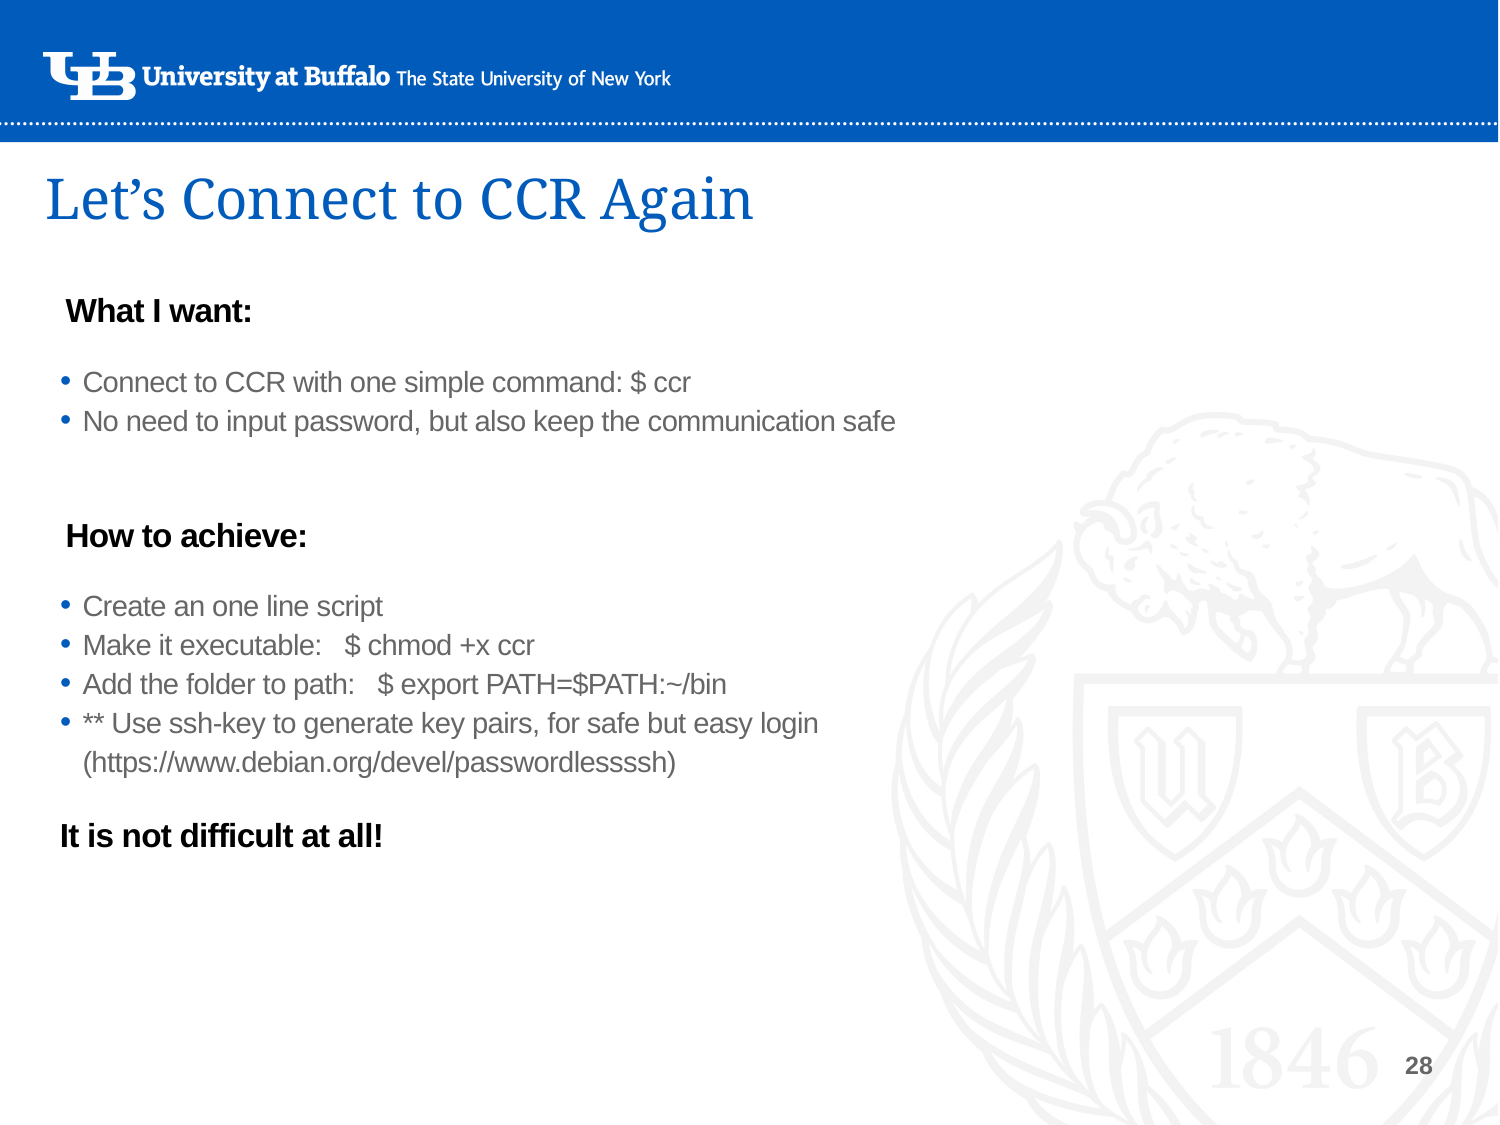

# Let’s Connect to CCR Again
What I want:
Connect to CCR with one simple command: $ ccr
No need to input password, but also keep the communication safe
How to achieve:
Create an one line script
Make it executable: $ chmod +x ccr
Add the folder to path: $ export PATH=$PATH:~/bin
** Use ssh-key to generate key pairs, for safe but easy login
(https://www.debian.org/devel/passwordlessssh)
It is not difficult at all!